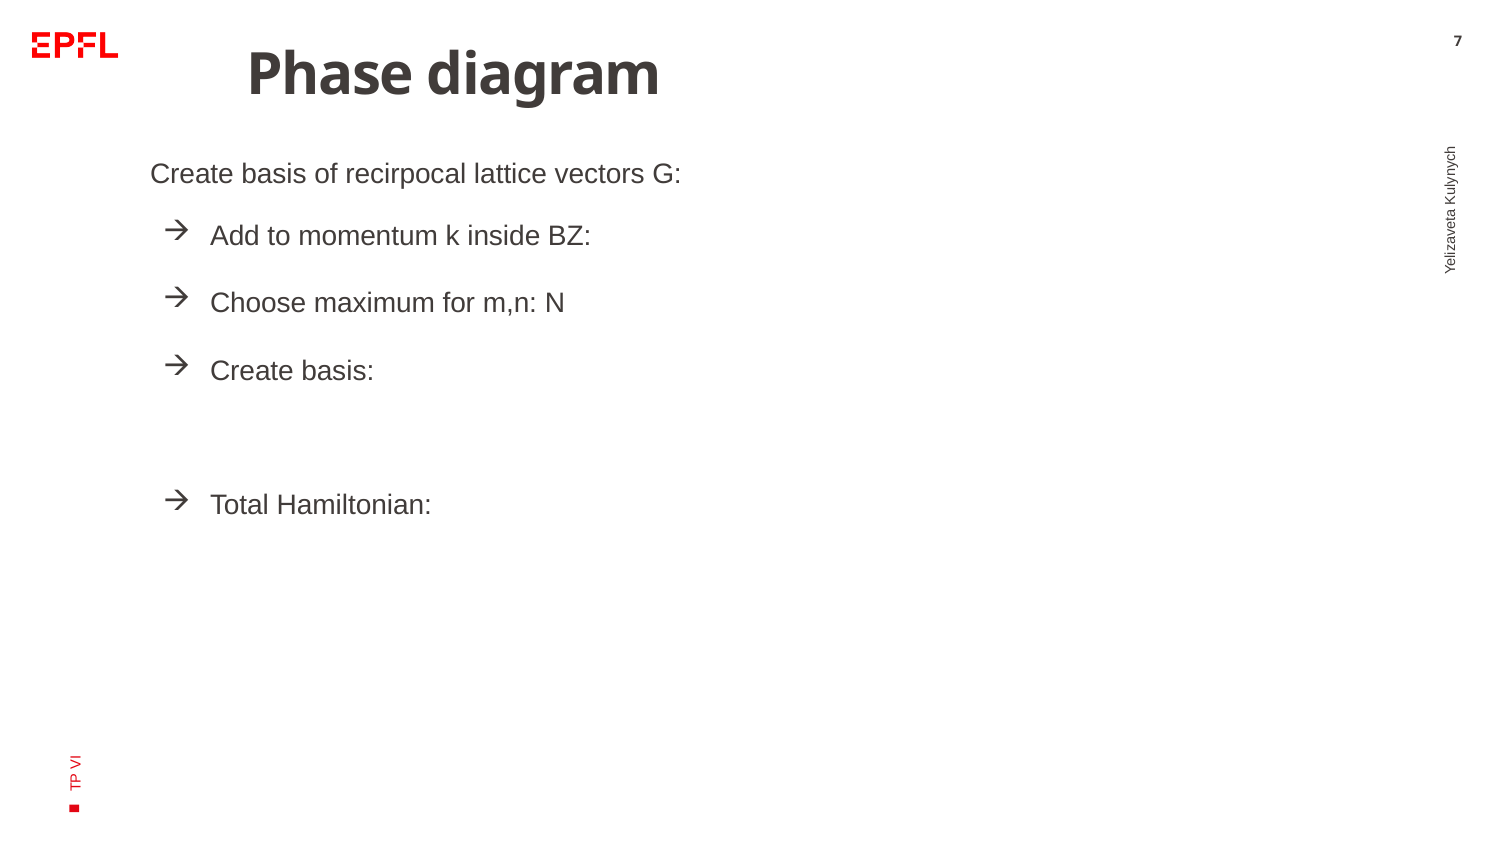

7
# Phase diagram
Create basis of recirpocal lattice vectors G:
Add to momentum k inside BZ:
Choose maximum for m,n: N
Create basis:
Total Hamiltonian:
Yelizaveta Kulynych
TP VI